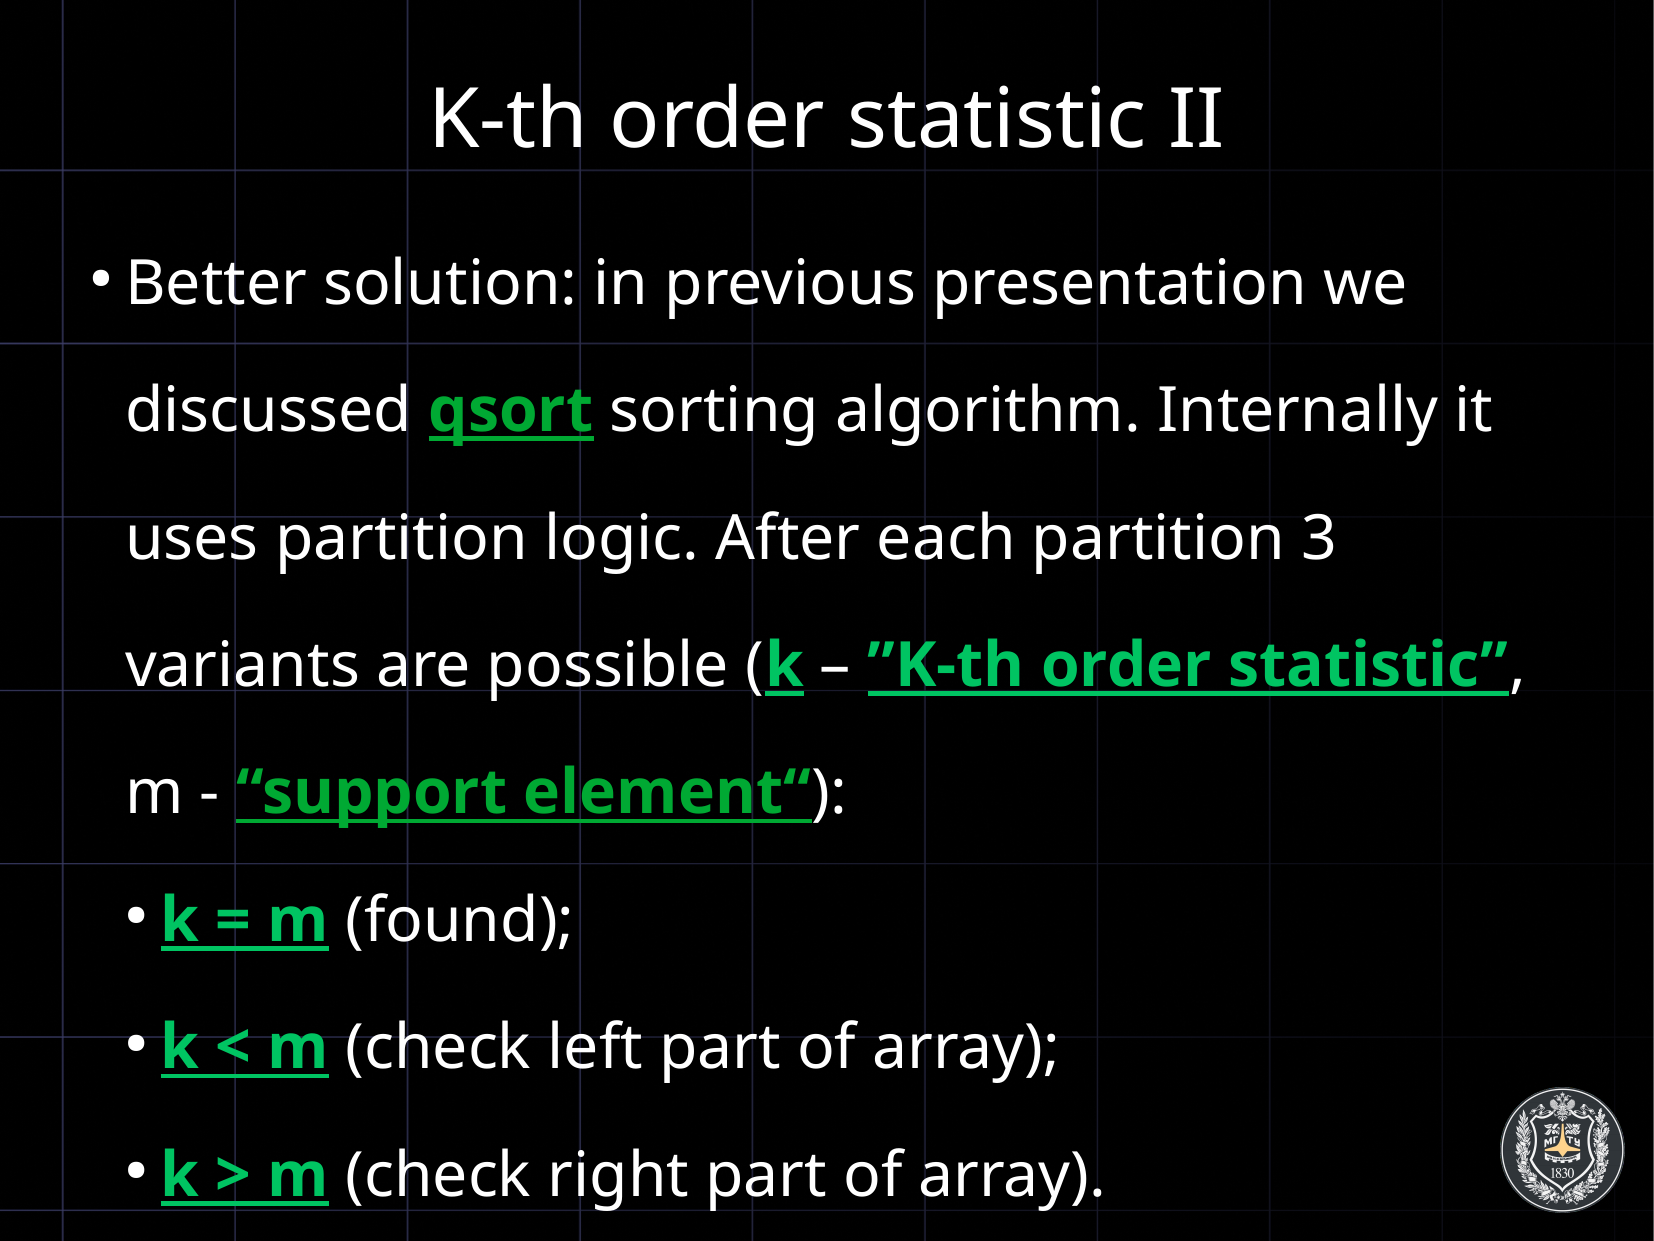

# K-th order statistic II
Better solution: in previous presentation we discussed qsort sorting algorithm. Internally it uses partition logic. After each partition 3 variants are possible (k – ”K-th order statistic”, m - “support element“):
k = m (found);
k < m (check left part of array);
k > m (check right part of array).